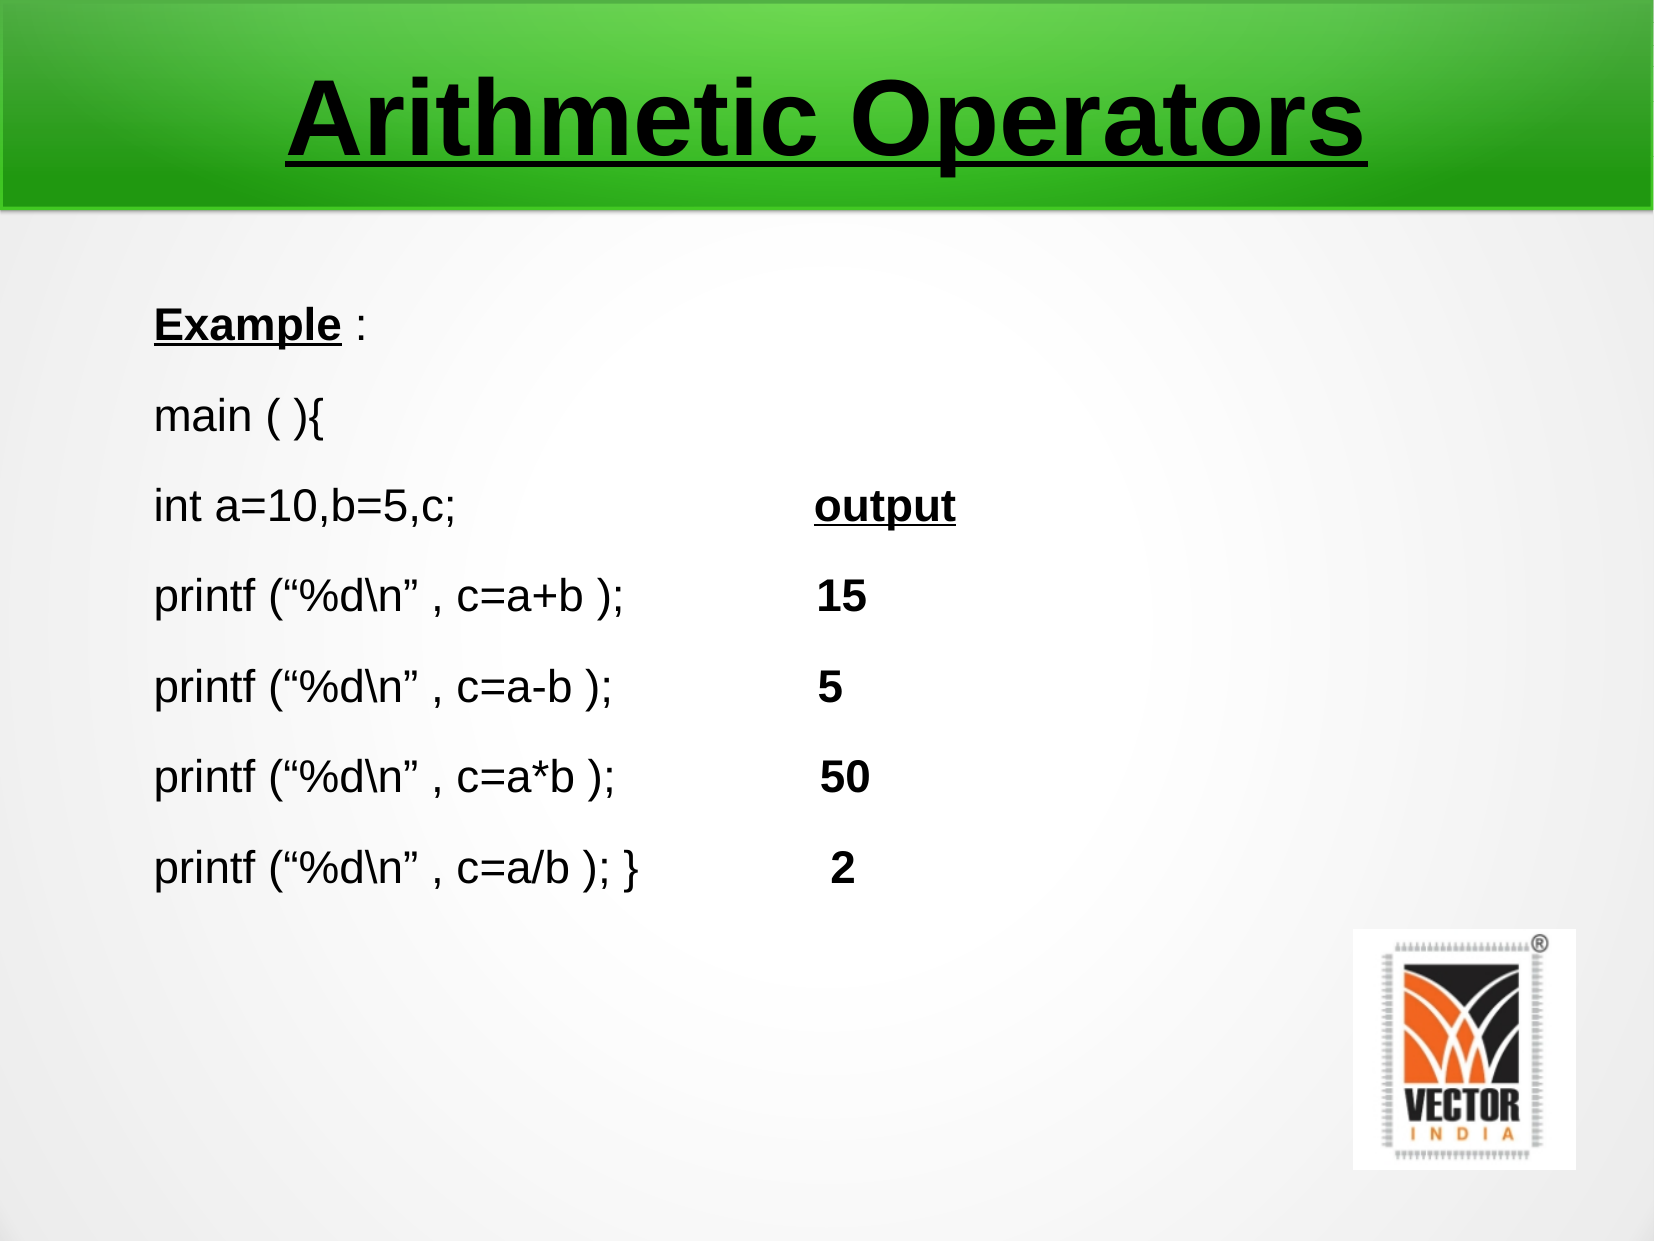

# Arithmetic Operators
Example :
main ( ){
int a=10,b=5,c; output
printf (“%d\n” , c=a+b ); 15
printf (“%d\n” , c=a-b ); 5
printf (“%d\n” , c=a*b ); 50
printf (“%d\n” , c=a/b ); } 2